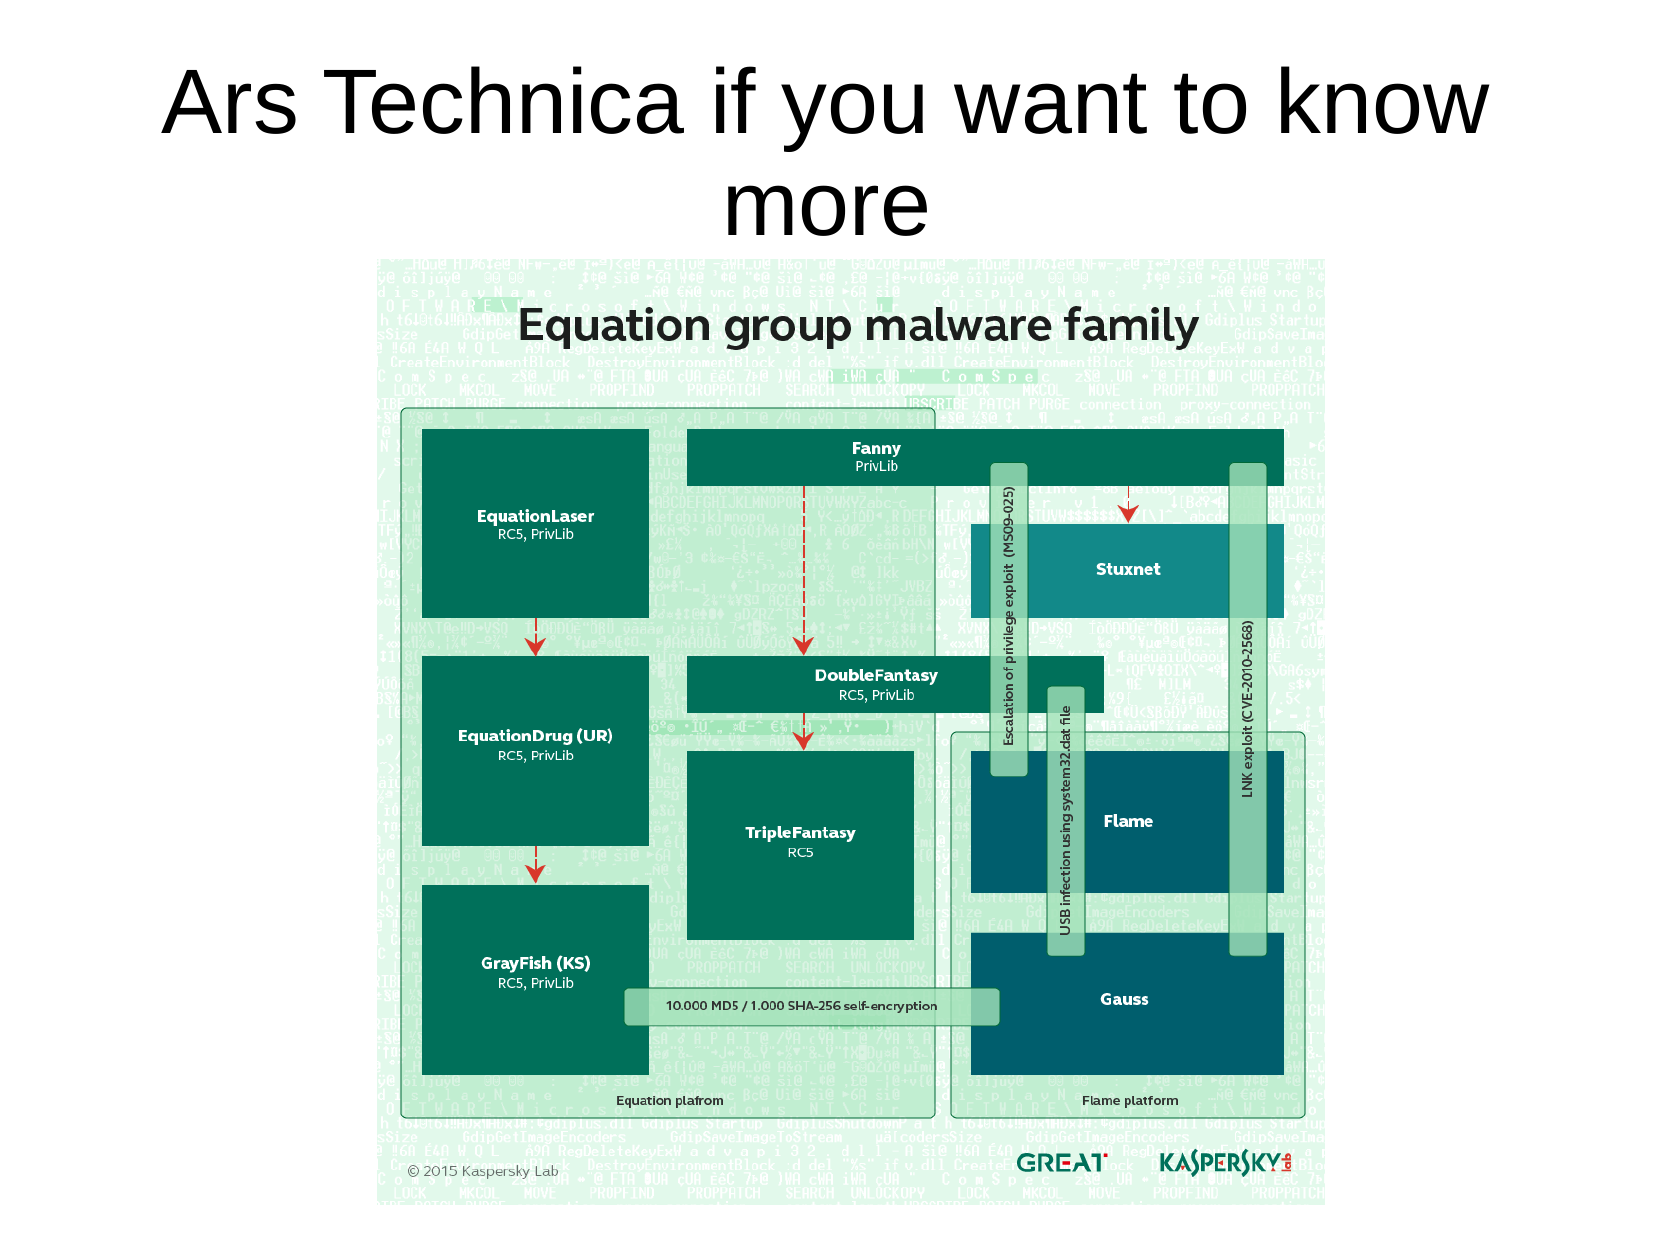

# Ars Technica if you want to know more